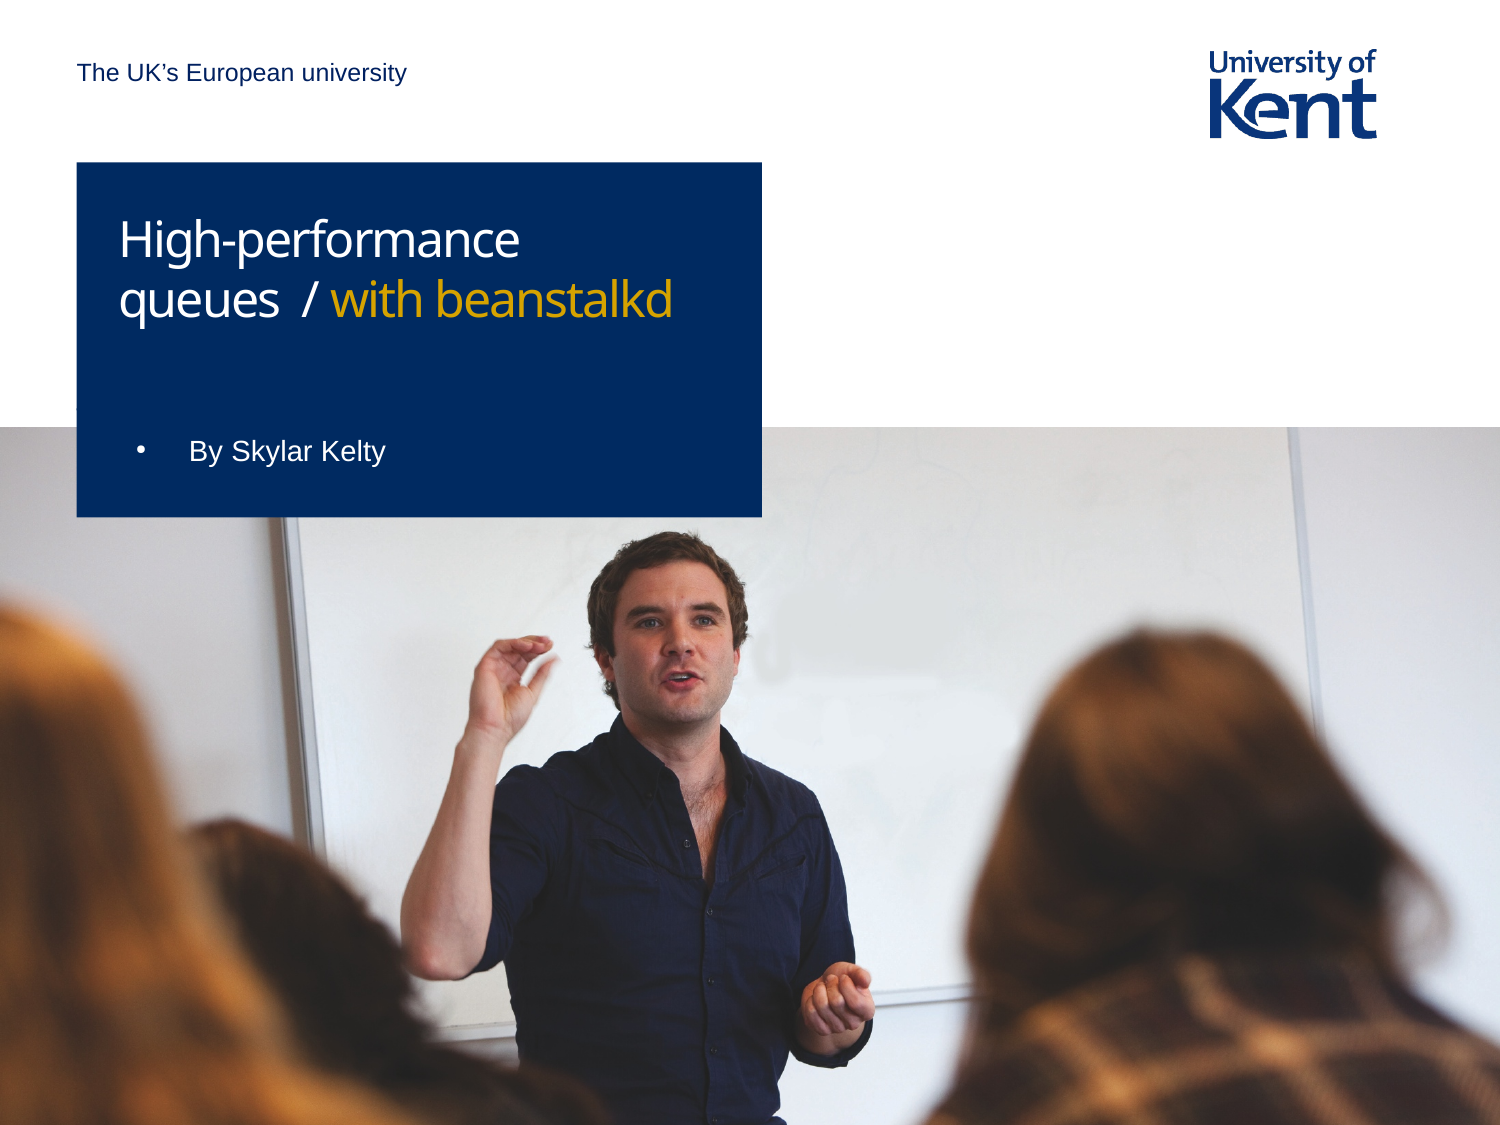

# High-performance queues / with beanstalkd
By Skylar Kelty